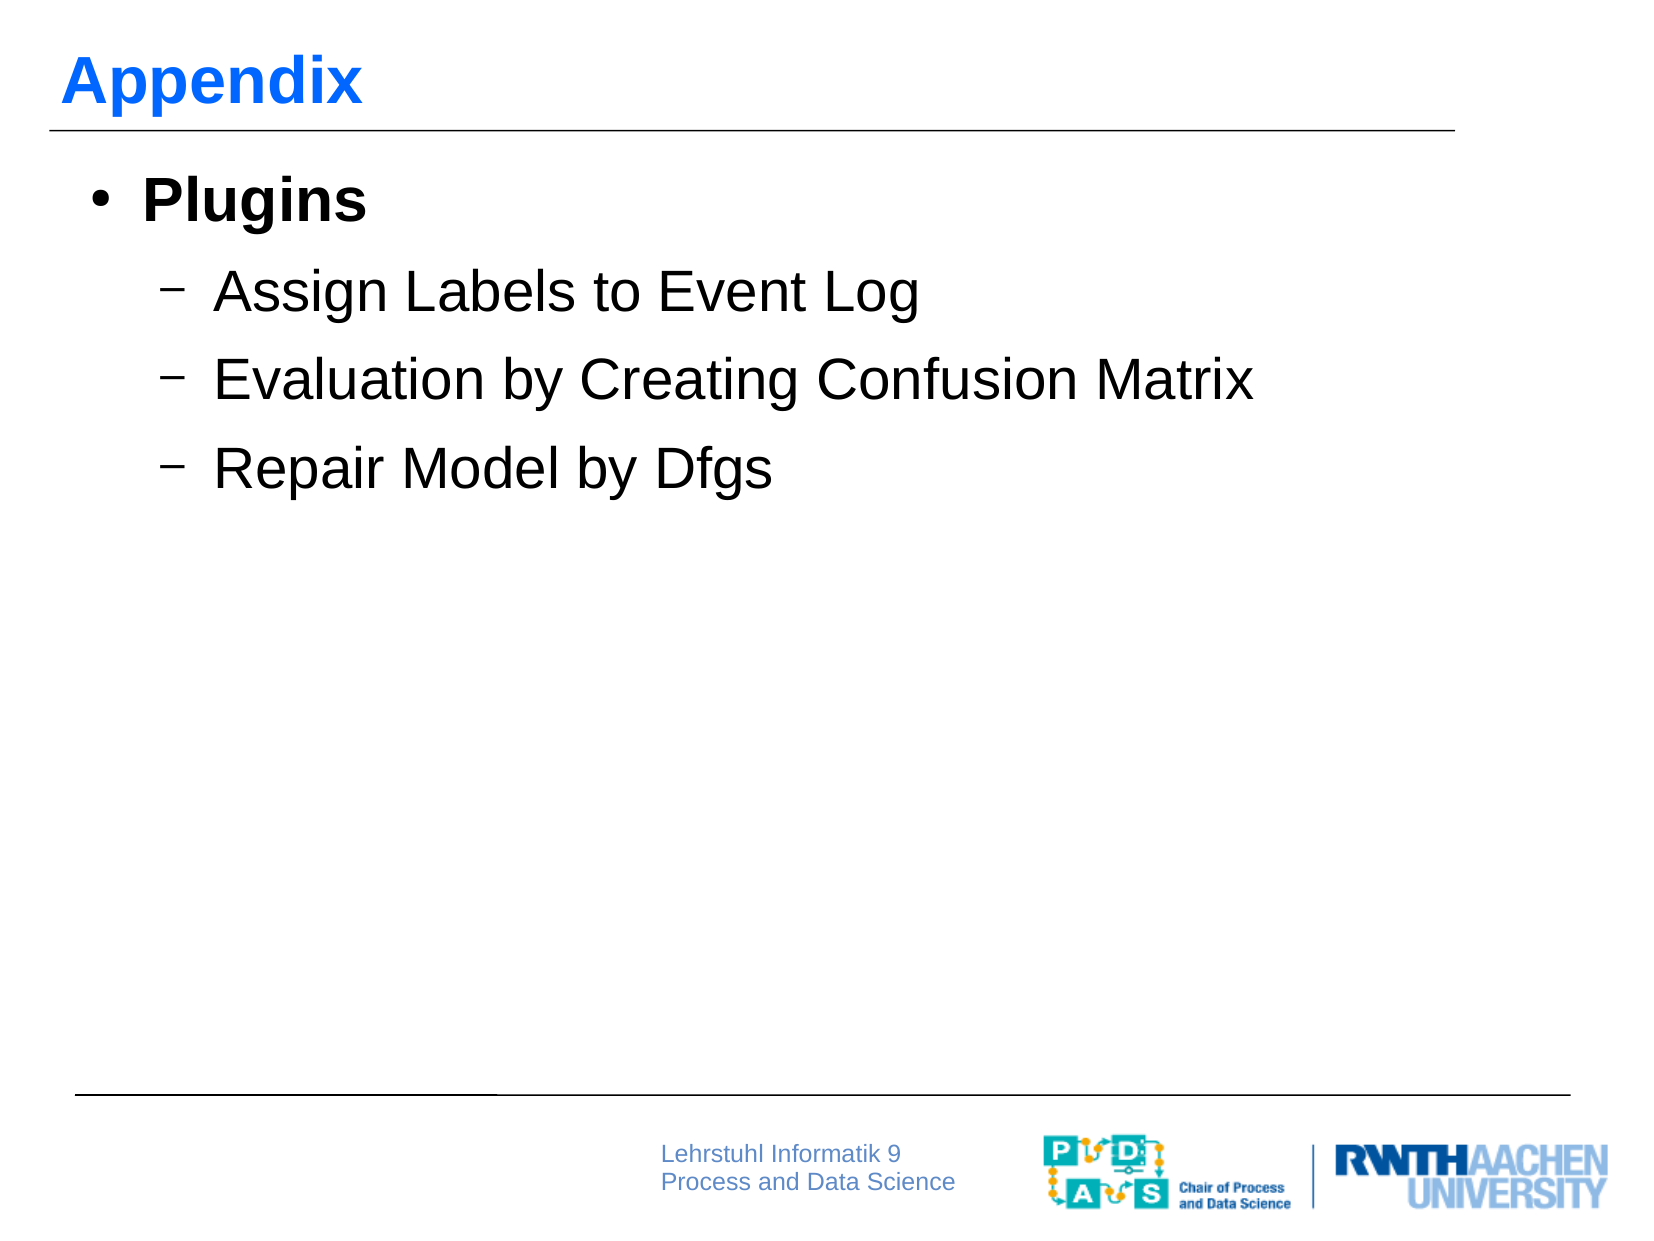

# Appendix
Plugins
Assign Labels to Event Log
Evaluation by Creating Confusion Matrix
Repair Model by Dfgs